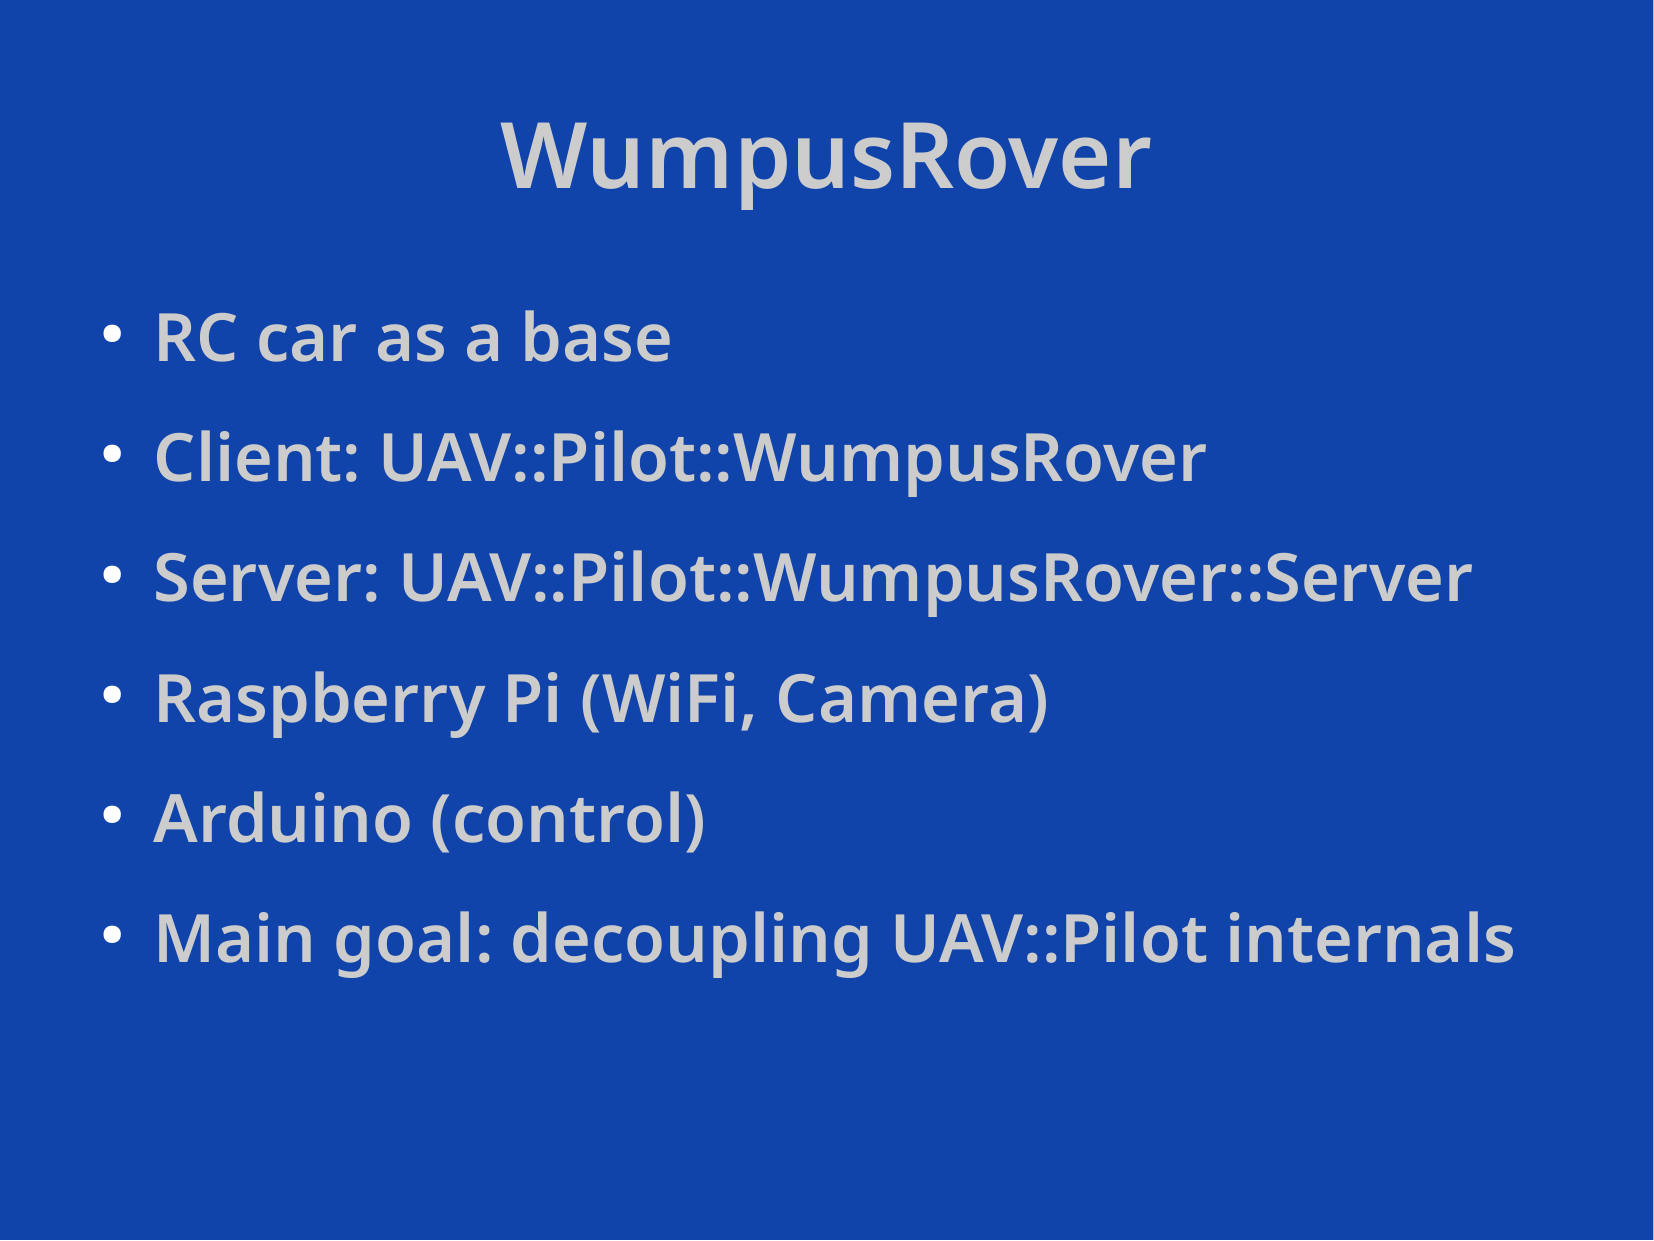

# WumpusRover
RC car as a base
Client: UAV::Pilot::WumpusRover
Server: UAV::Pilot::WumpusRover::Server
Raspberry Pi (WiFi, Camera)
Arduino (control)
Main goal: decoupling UAV::Pilot internals